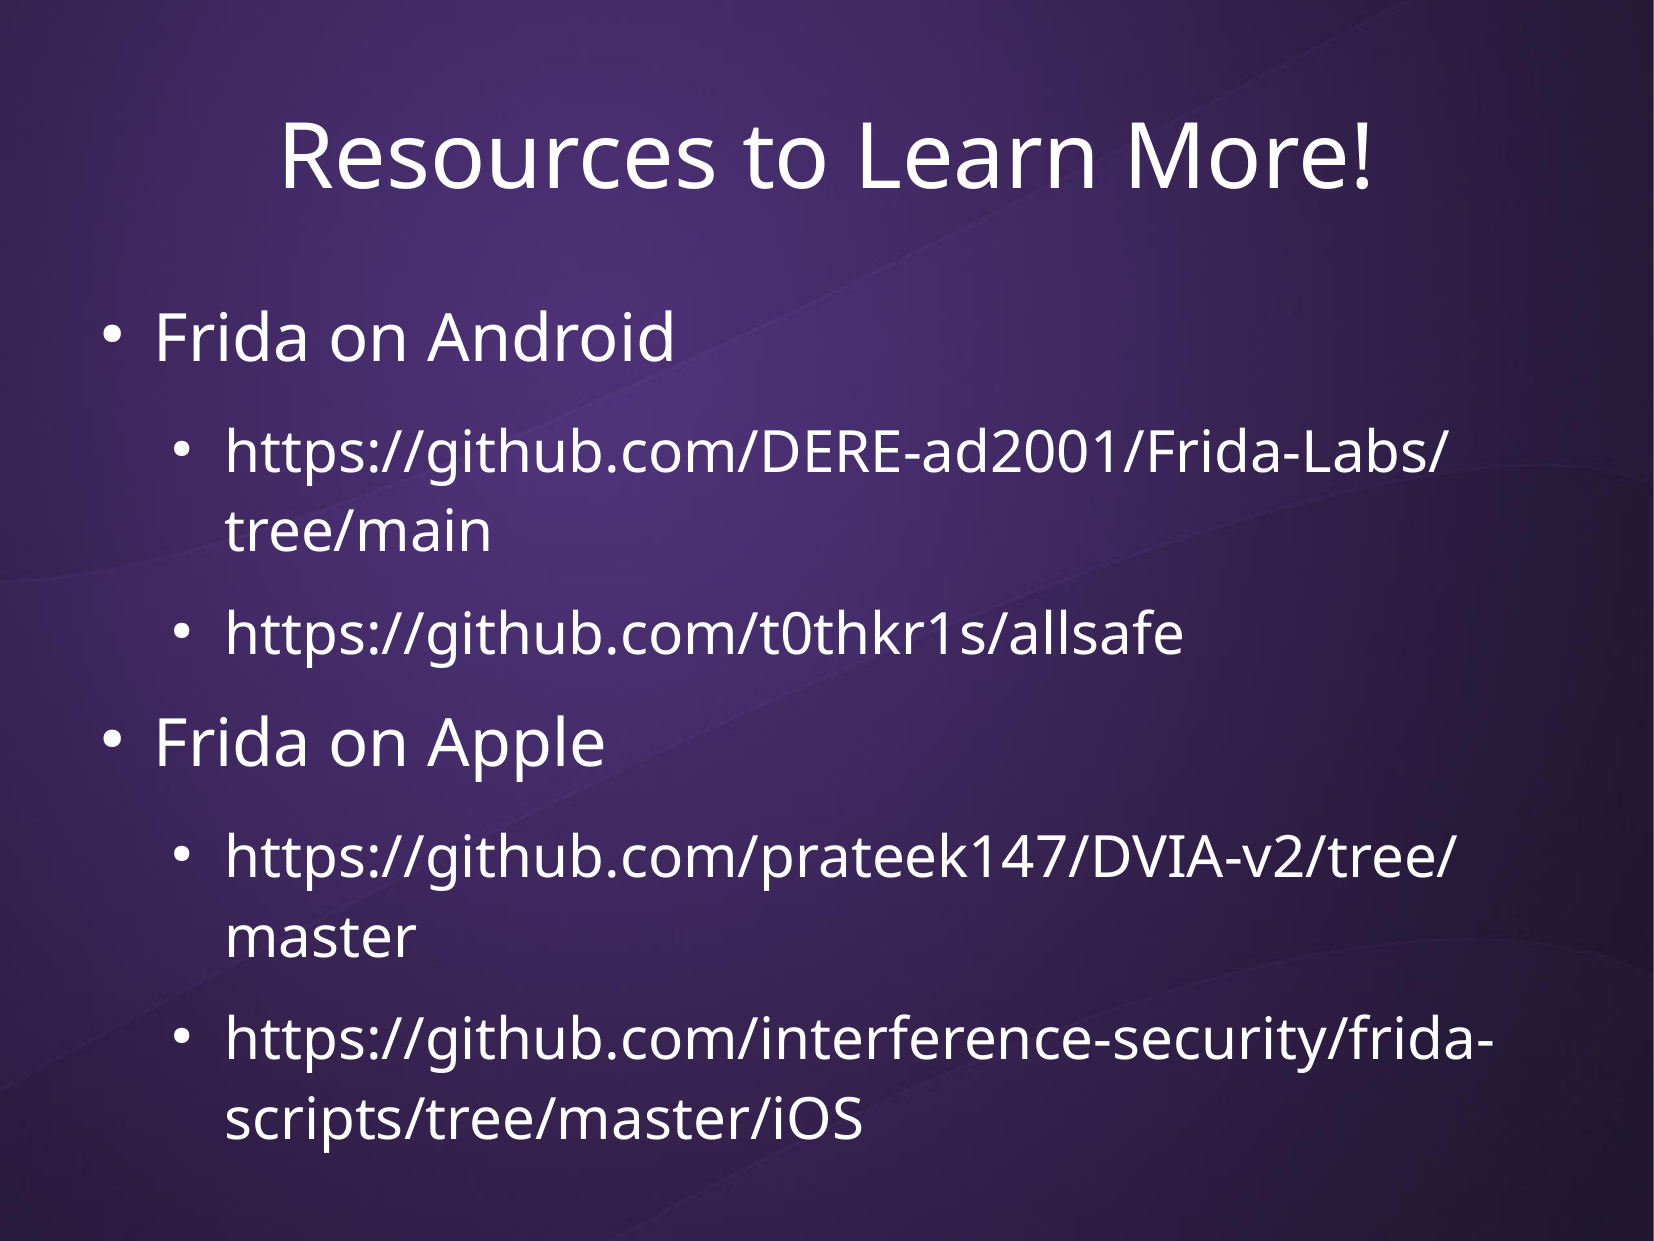

# Resources to Learn More!
Frida on Android
https://github.com/DERE-ad2001/Frida-Labs/tree/main
https://github.com/t0thkr1s/allsafe
Frida on Apple
https://github.com/prateek147/DVIA-v2/tree/master
https://github.com/interference-security/frida-scripts/tree/master/iOS